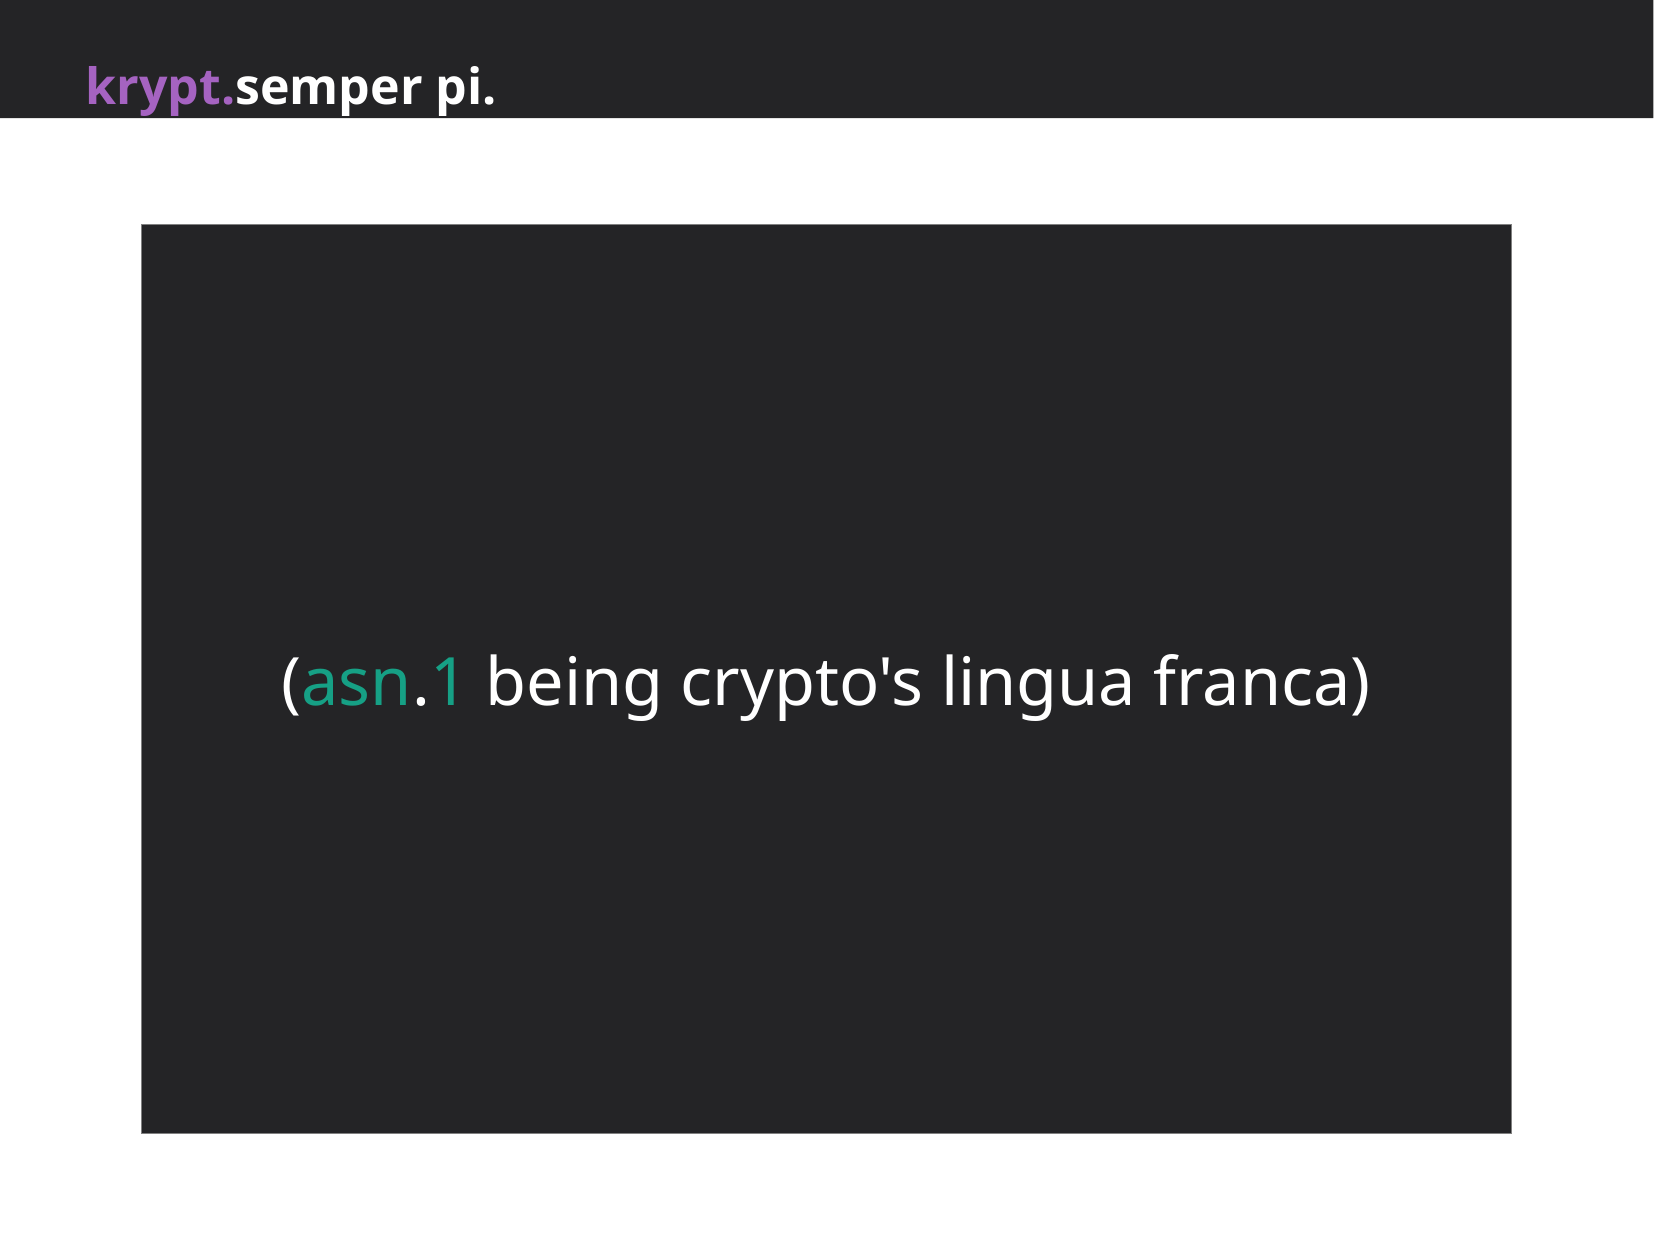

krypt.semper pi.
(asn.1 being crypto's lingua franca)
krypt first of all is a framework